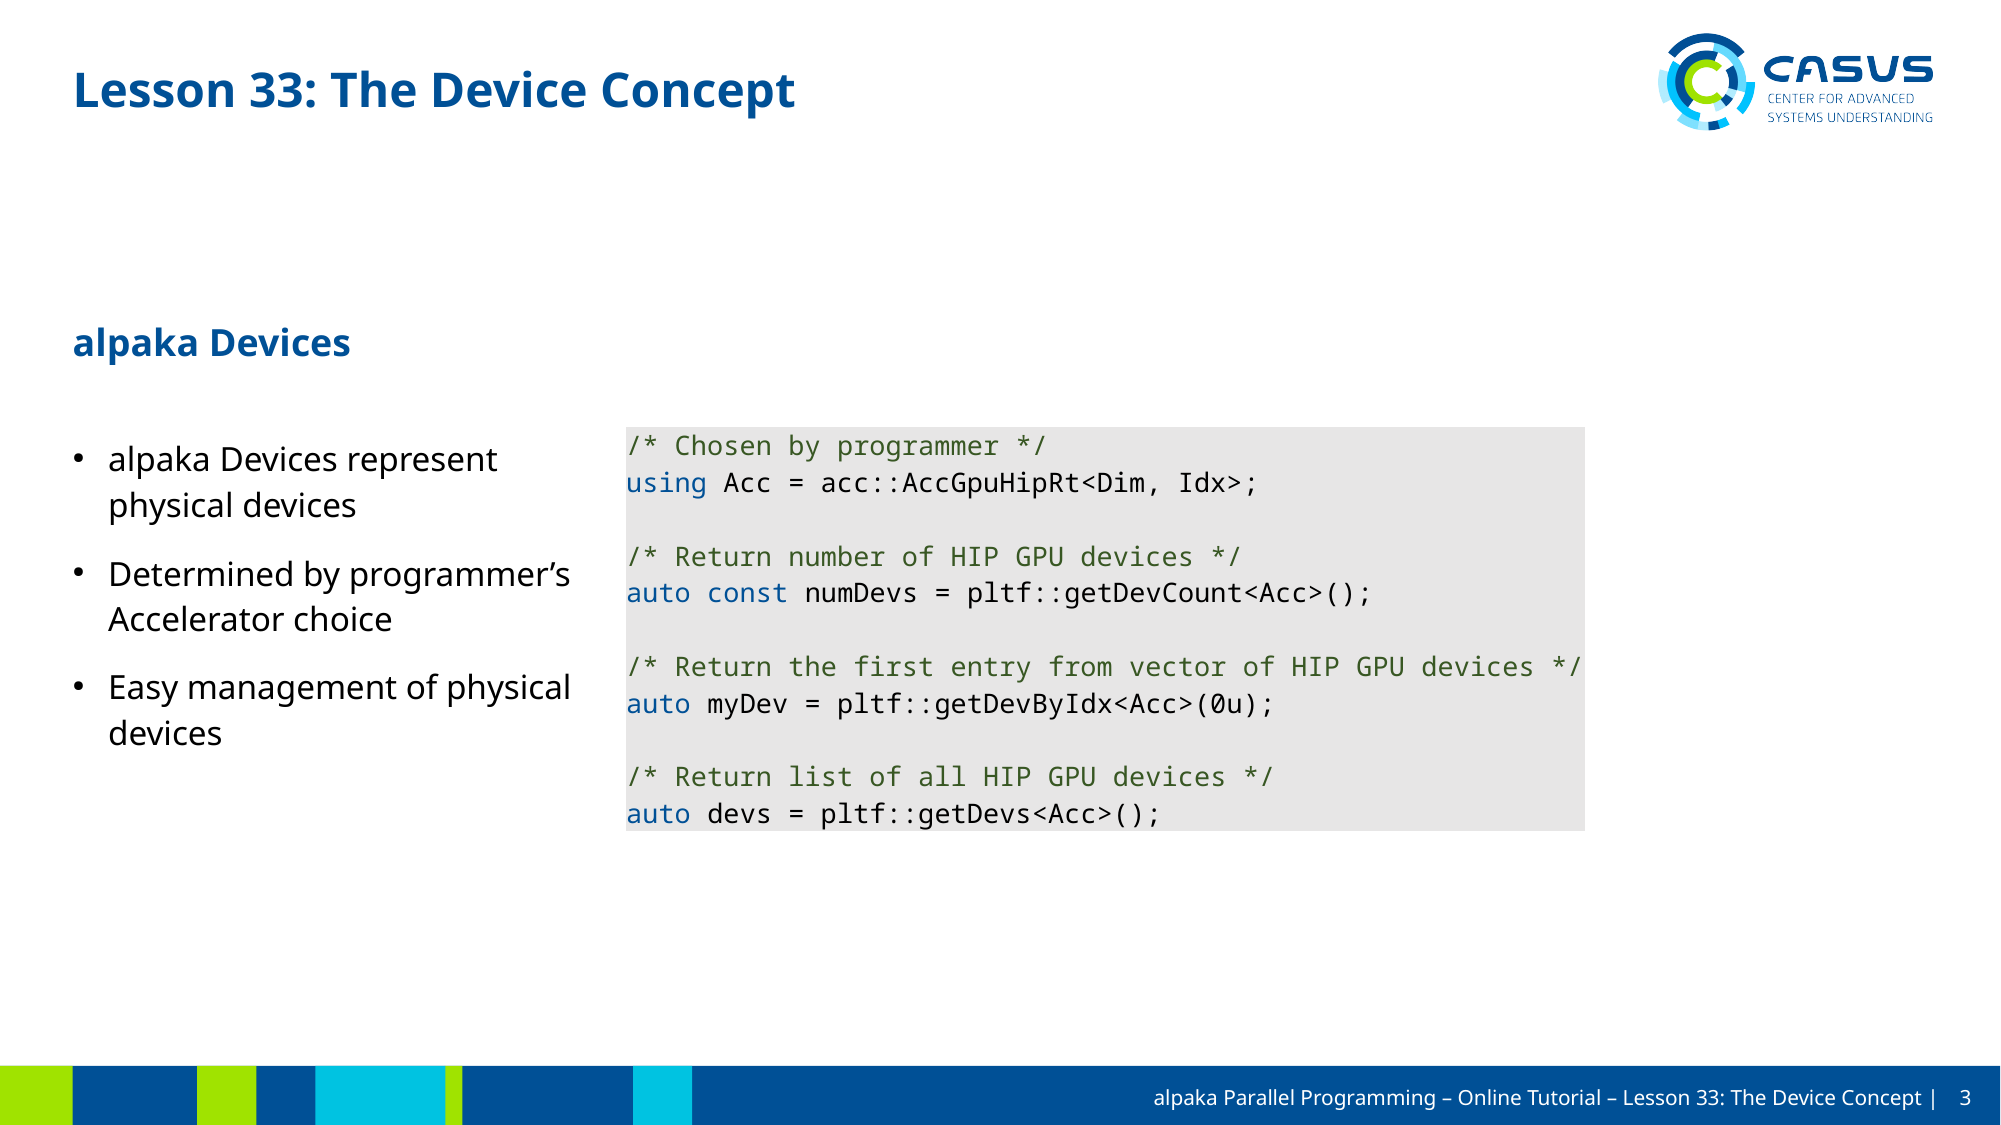

# Lesson 33: The Device Concept
alpaka Devices
alpaka Devices represent physical devices
Determined by programmer’s Accelerator choice
Easy management of physical devices
/* Chosen by programmer */
using Acc = acc::AccGpuHipRt<Dim, Idx>;
/* Return number of HIP GPU devices */
auto const numDevs = pltf::getDevCount<Acc>();
/* Return the first entry from vector of HIP GPU devices */
auto myDev = pltf::getDevByIdx<Acc>(0u);
/* Return list of all HIP GPU devices */
auto devs = pltf::getDevs<Acc>();
alpaka Parallel Programming – Online Tutorial – Lesson 33: The Device Concept
3